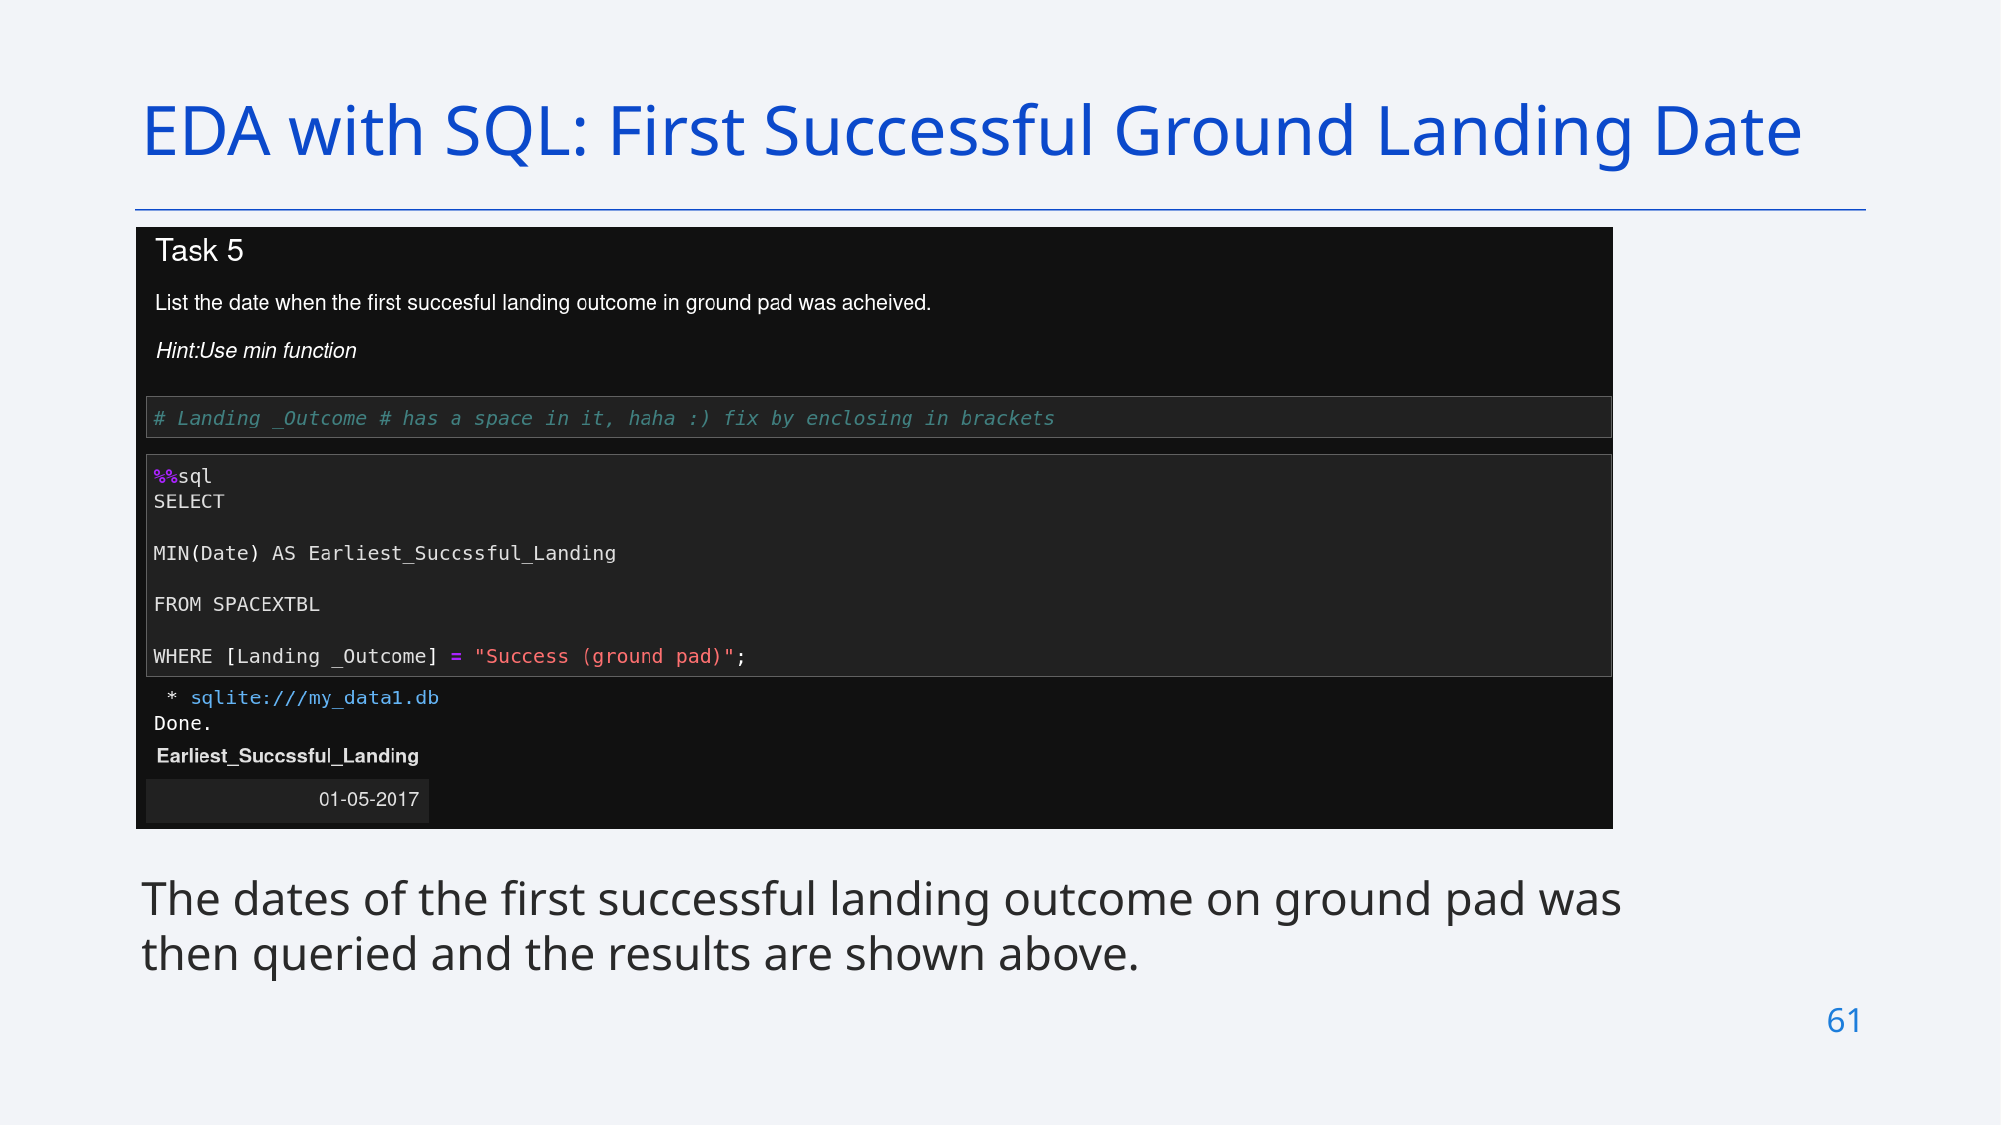

EDA with SQL: First Successful Ground Landing Date
# The dates of the first successful landing outcome on ground pad was then queried and the results are shown above.
61